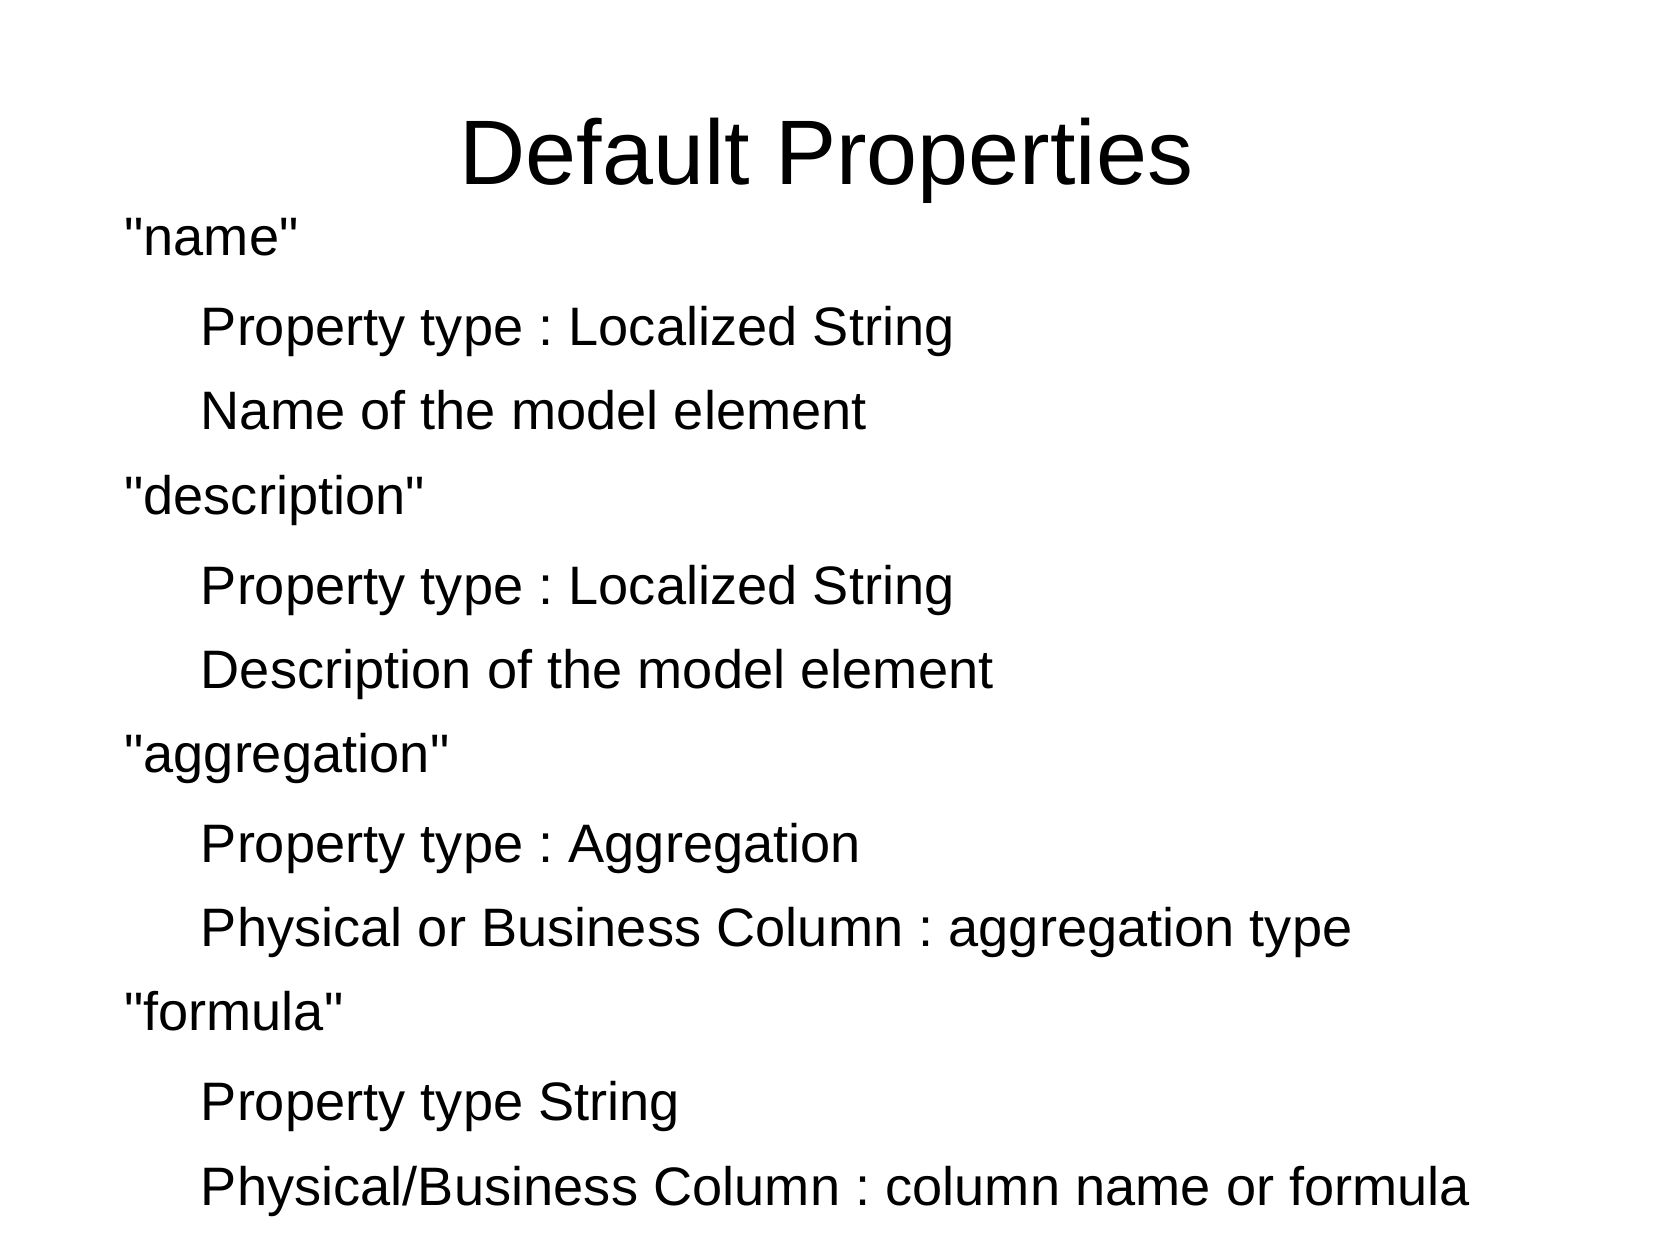

# Default Properties
"name"
Property type : Localized String
Name of the model element
"description"
Property type : Localized String
Description of the model element
"aggregation"
Property type : Aggregation
Physical or Business Column : aggregation type
"formula"
Property type String
Physical/Business Column : column name or formula